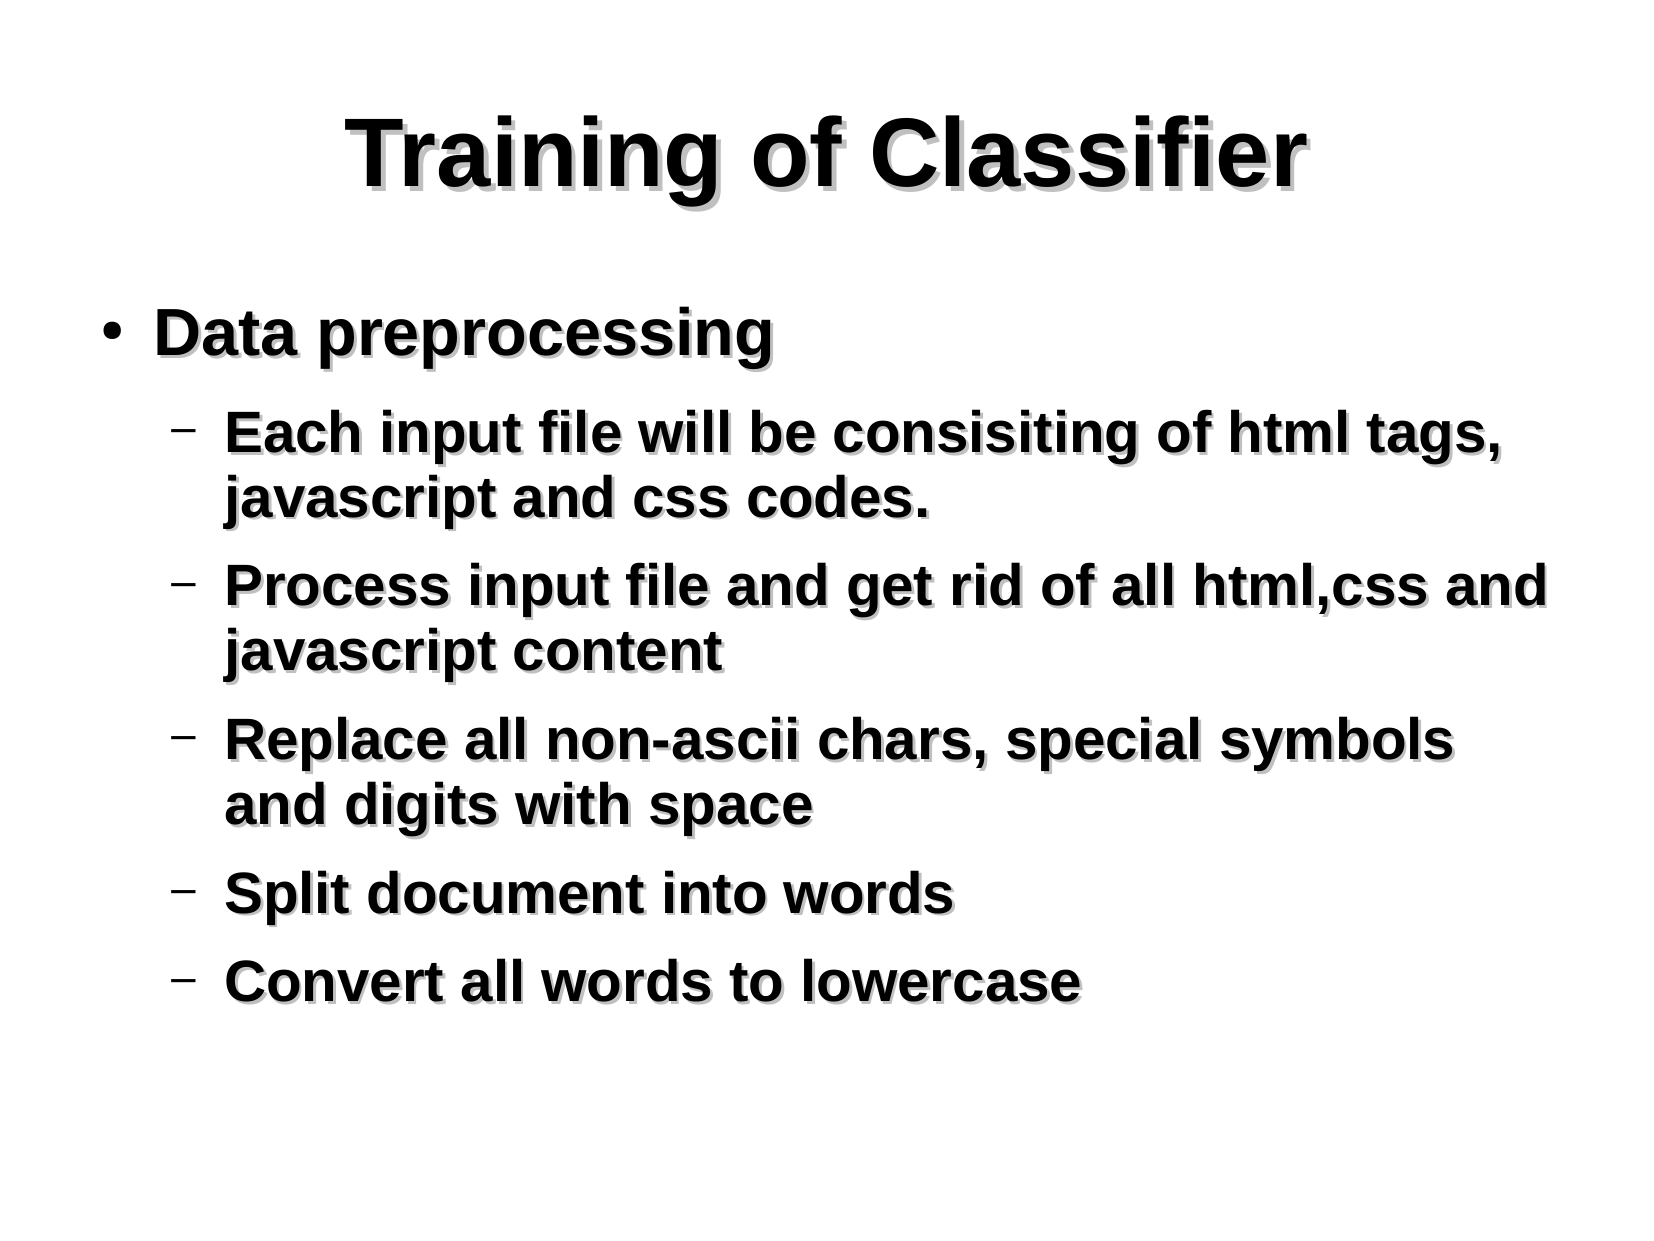

# Training of Classifier
Data preprocessing
Each input file will be consisiting of html tags, javascript and css codes.
Process input file and get rid of all html,css and javascript content
Replace all non-ascii chars, special symbols and digits with space
Split document into words
Convert all words to lowercase